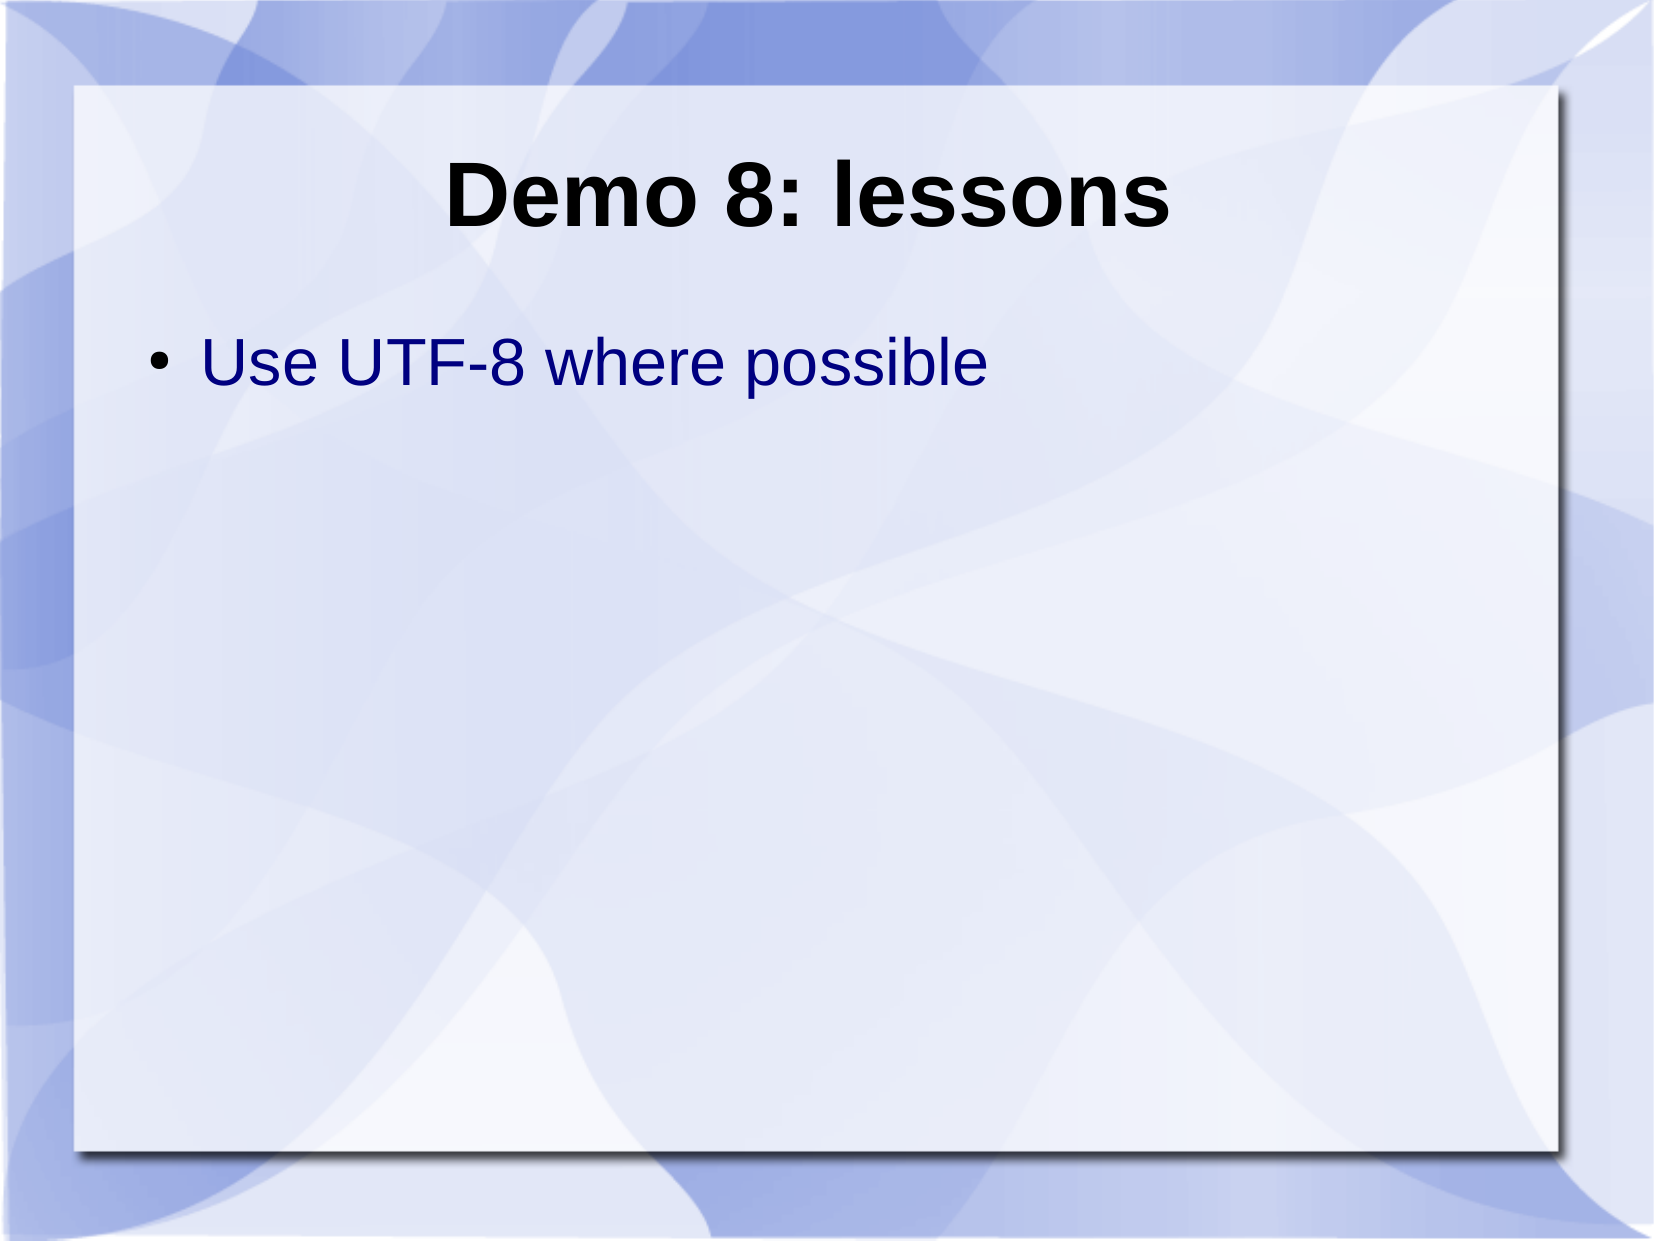

# Demo 8: lessons
Use UTF-8 where possible